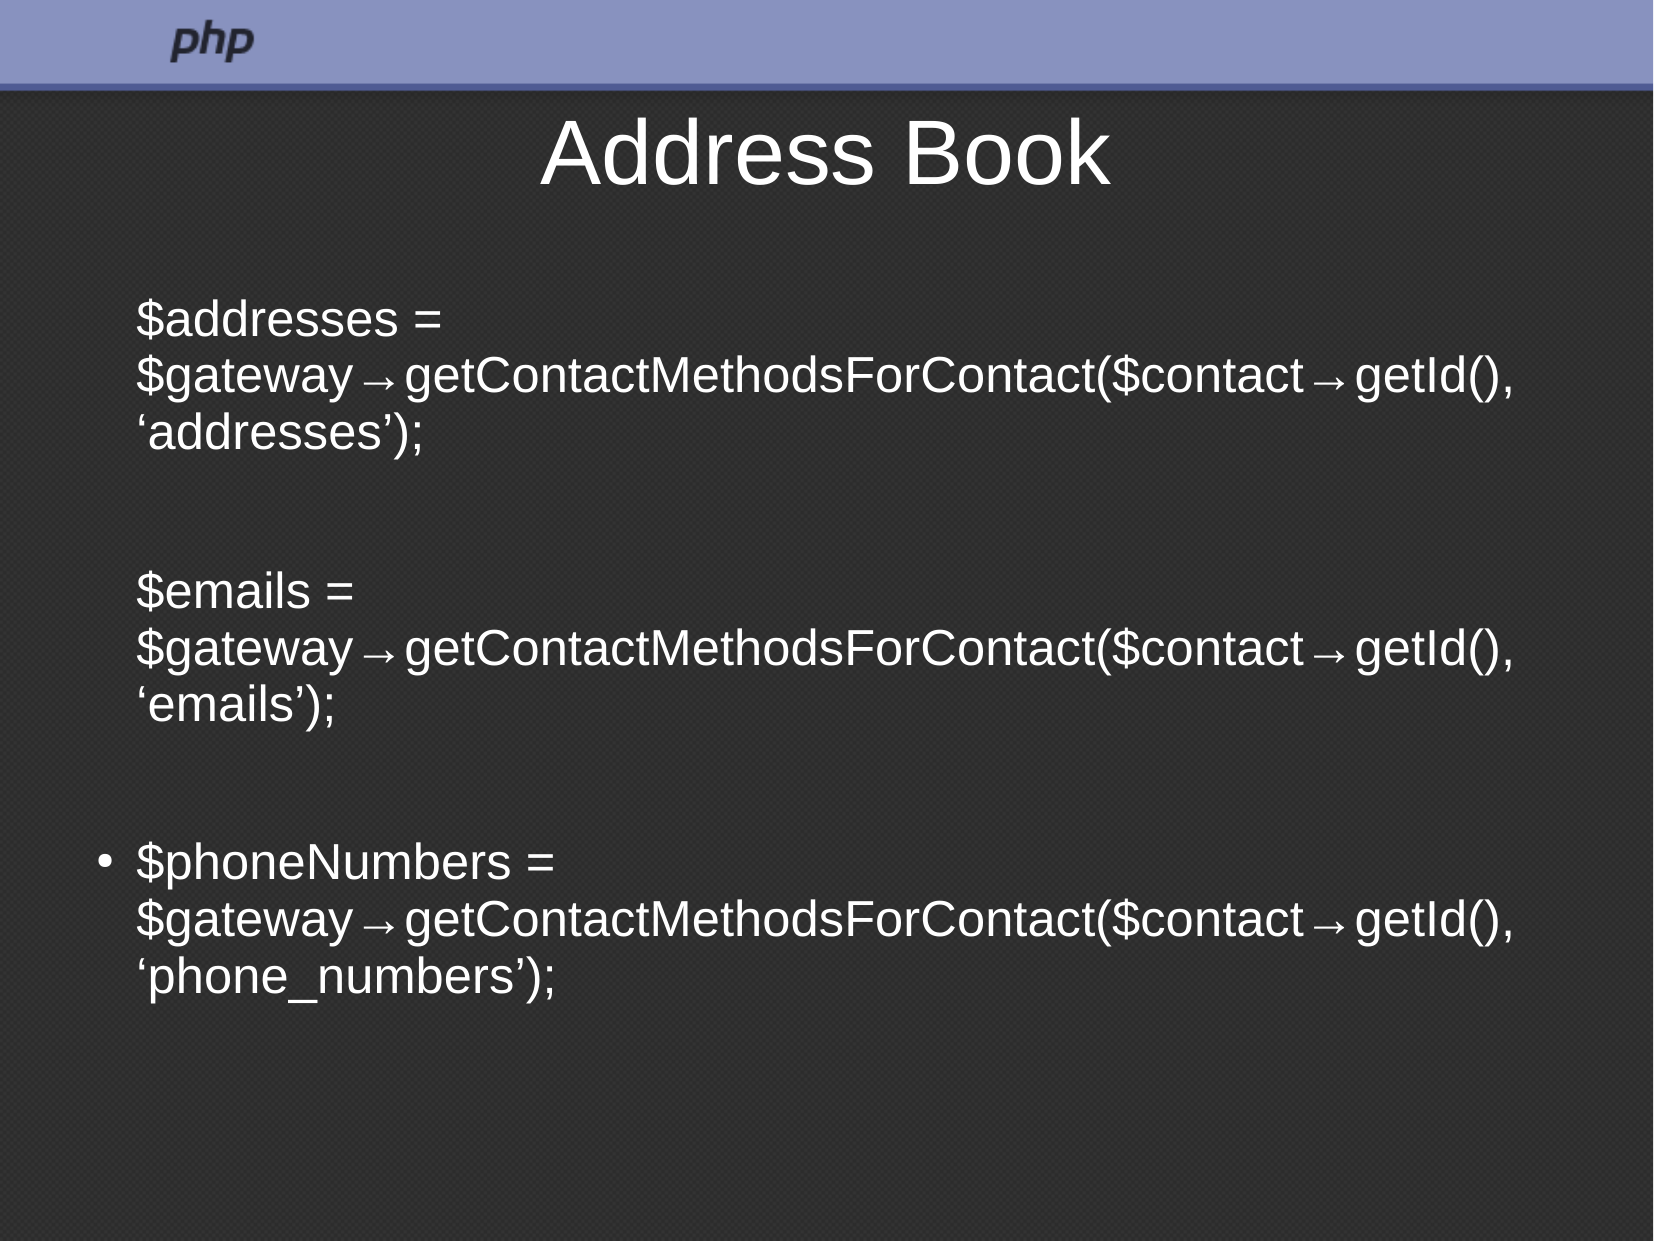

# Address Book
$addresses = $gateway→getContactMethodsForContact($contact→getId(), ‘addresses’);
$emails = $gateway→getContactMethodsForContact($contact→getId(), ‘emails’);
$phoneNumbers = $gateway→getContactMethodsForContact($contact→getId(), ‘phone_numbers’);